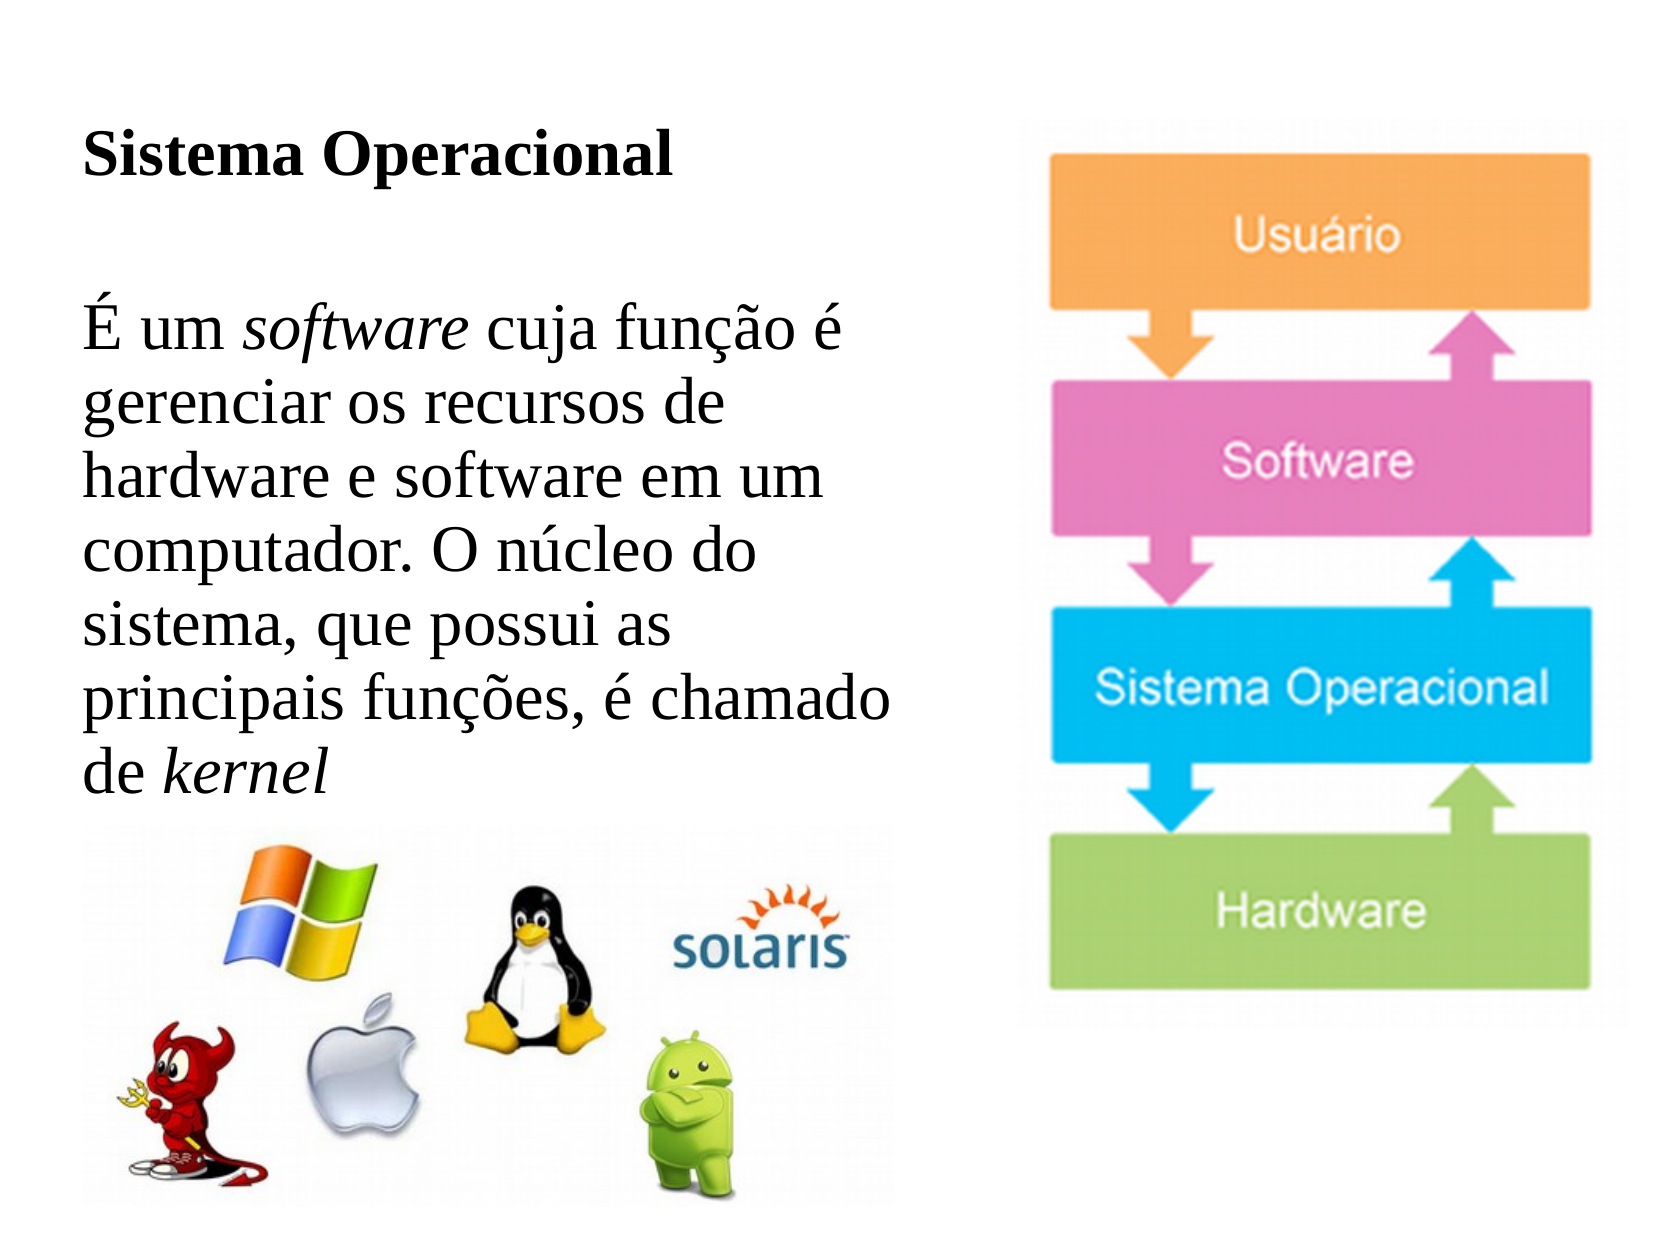

# Sistema Operacional
É um software cuja função é gerenciar os recursos de hardware e software em um computador. O núcleo do sistema, que possui as principais funções, é chamado de kernel